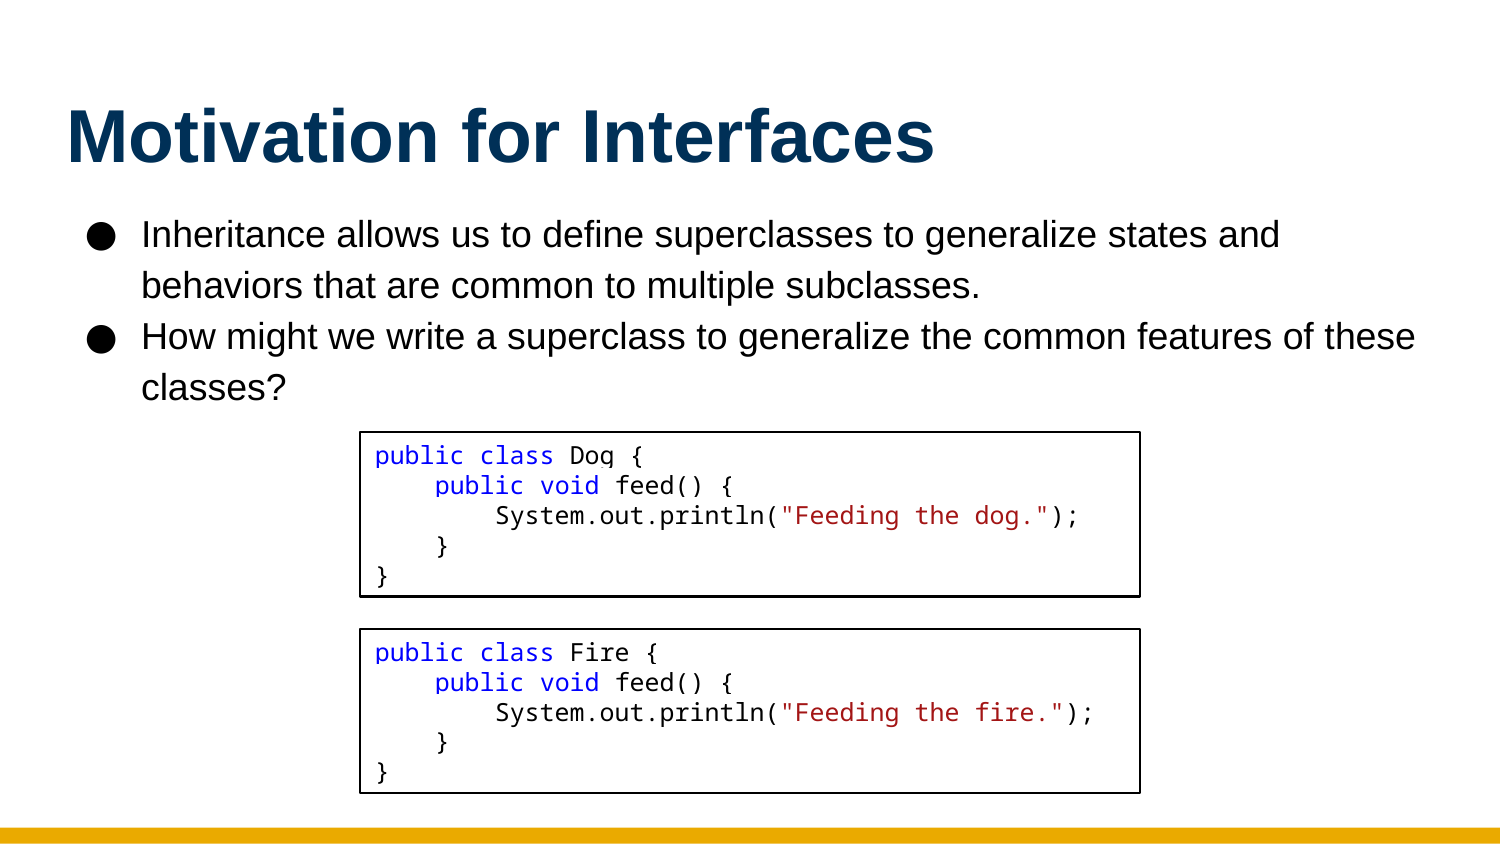

# Motivation for Interfaces
Inheritance allows us to define superclasses to generalize states and behaviors that are common to multiple subclasses.
How might we write a superclass to generalize the common features of these classes?
public class Dog {
    public void feed() {
        System.out.println("Feeding the dog.");
    }
}
public class Fire {
    public void feed() {
        System.out.println("Feeding the fire.");
    }
}